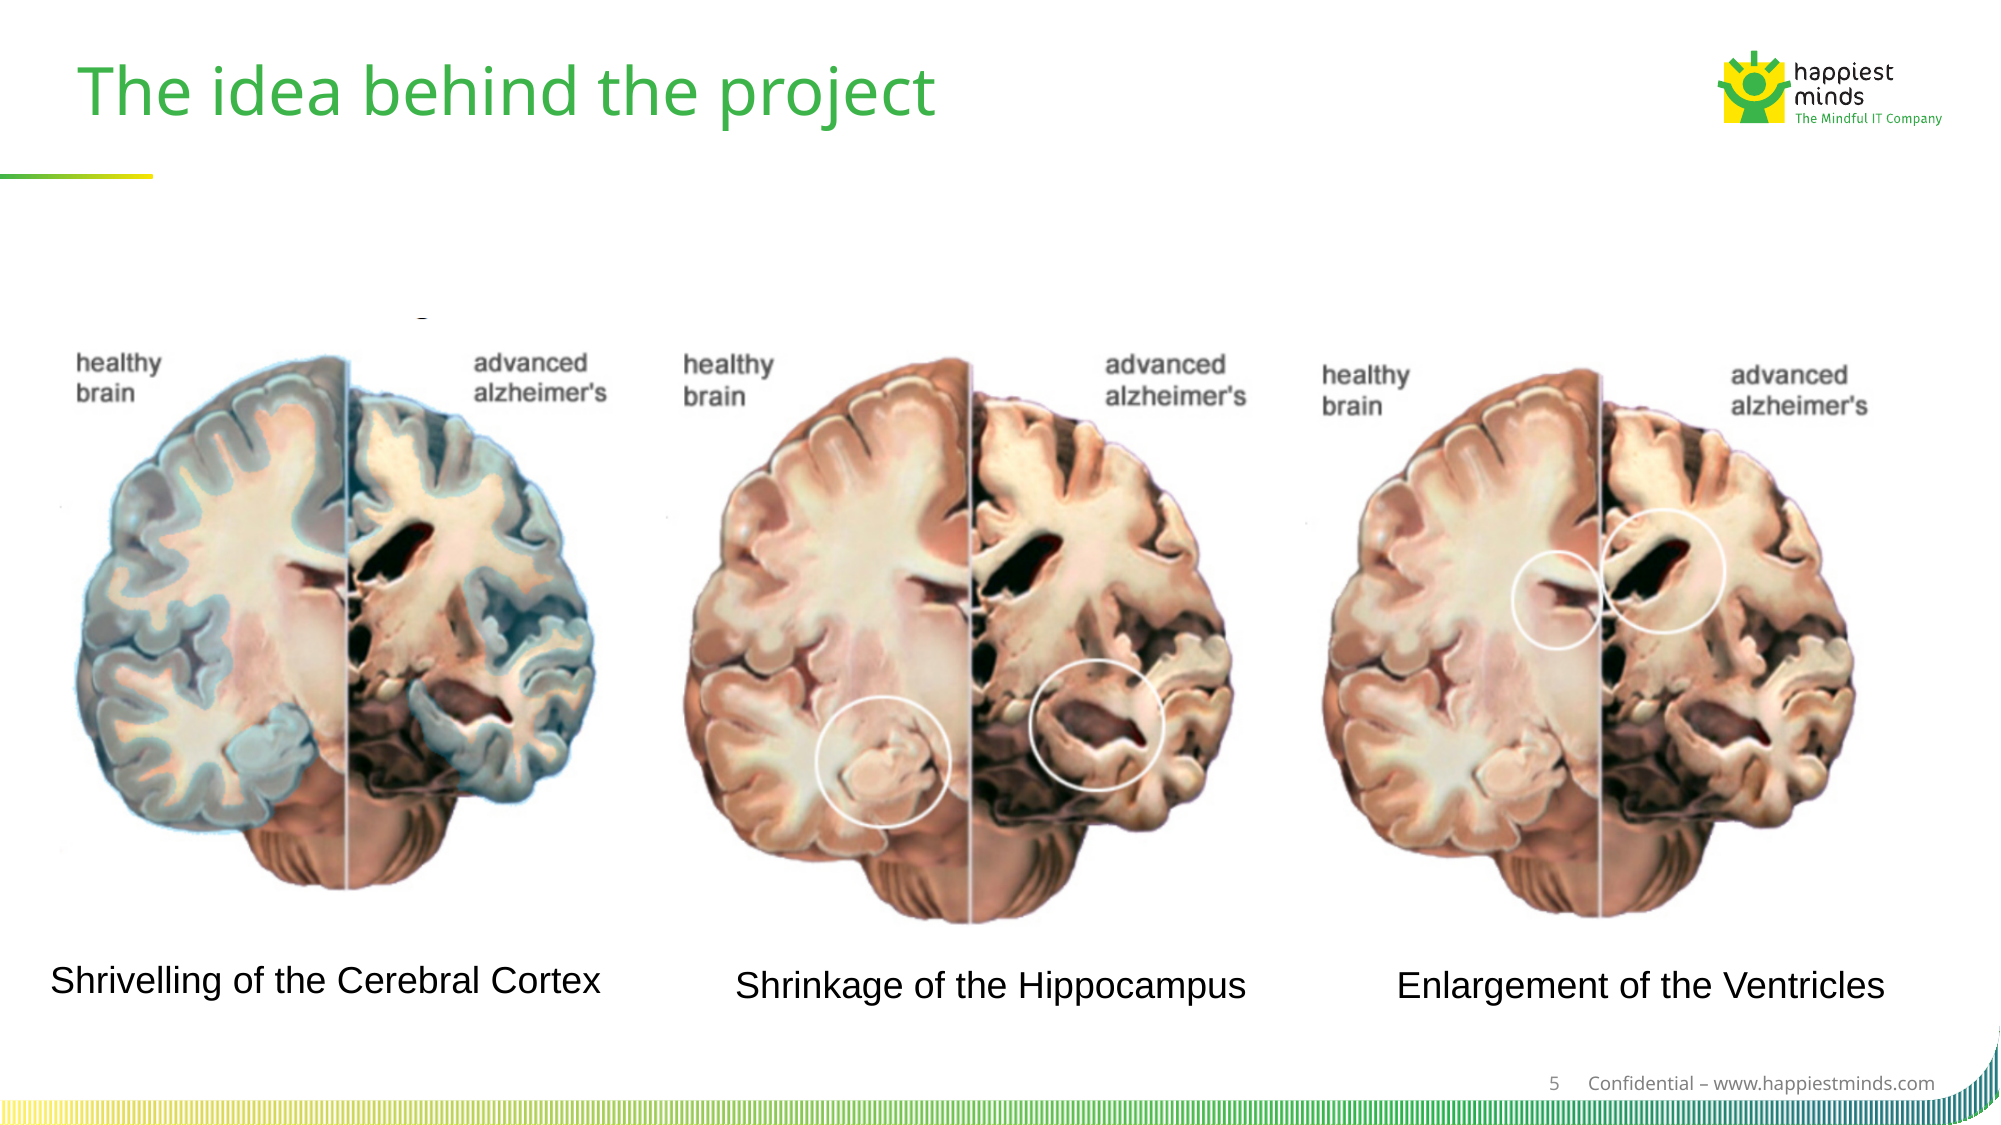

# The idea behind the project
Shrivelling of the Cerebral Cortex
Shrinkage of the Hippocampus
Enlargement of the Ventricles